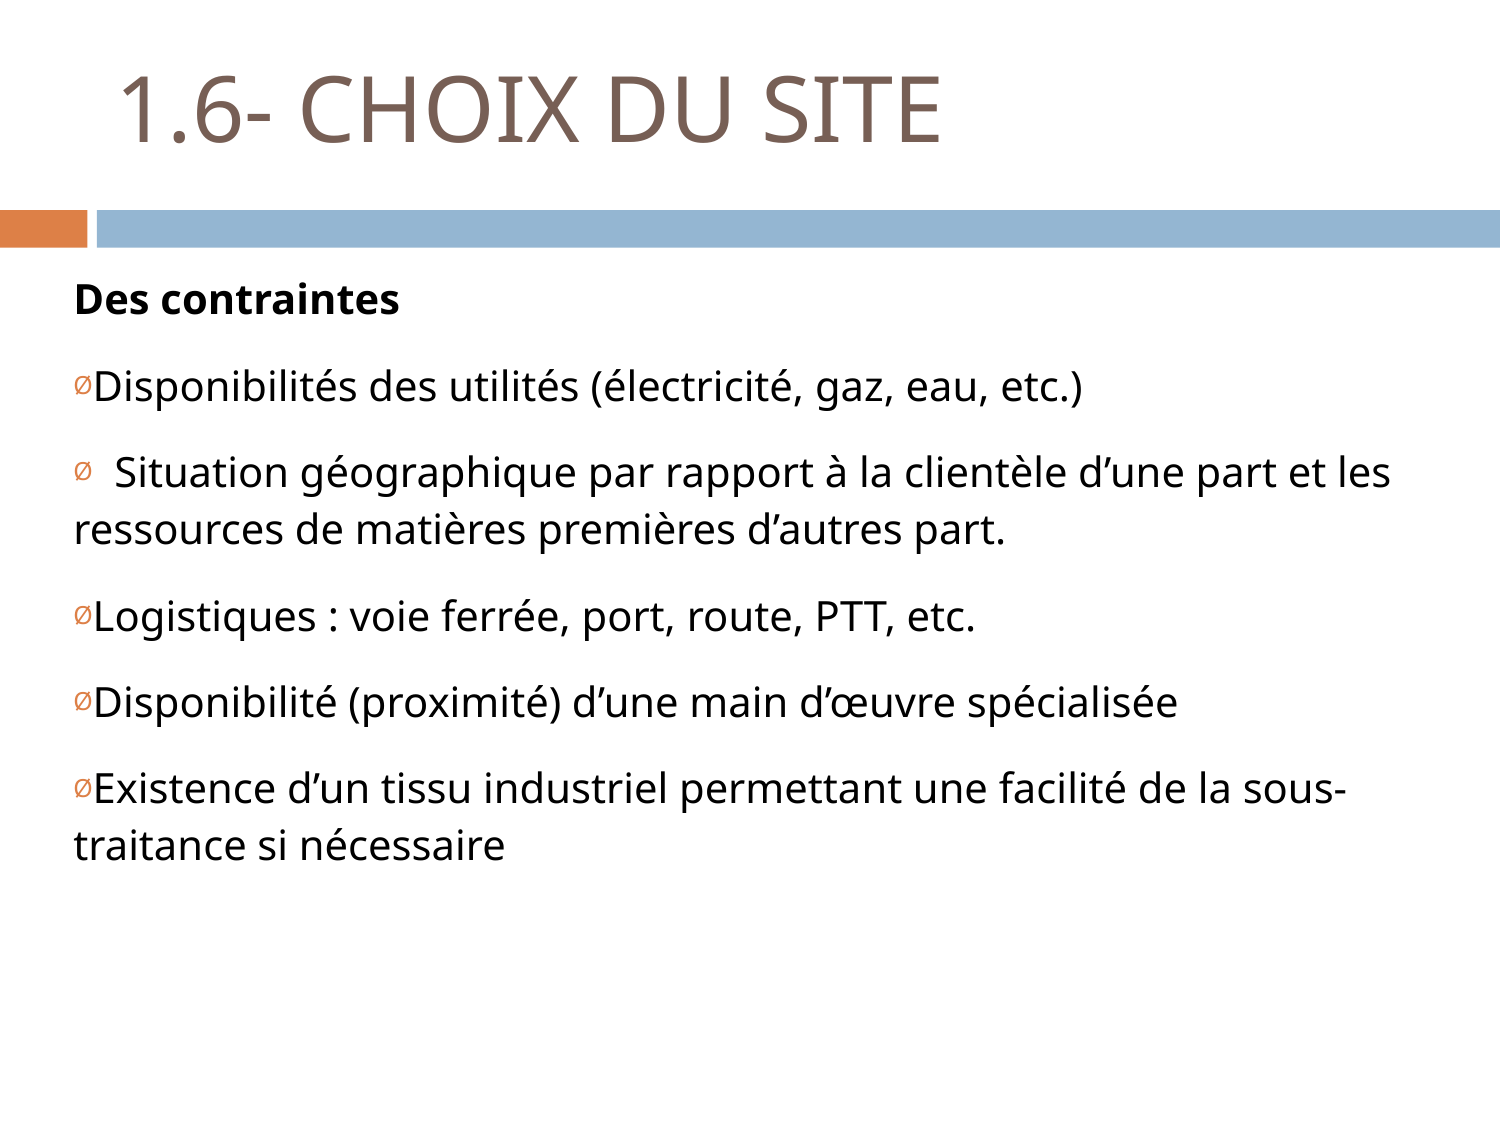

# 1.6- CHOIX DU SITE
Des contraintes
Disponibilités des utilités (électricité, gaz, eau, etc.)
 Situation géographique par rapport à la clientèle d’une part et les ressources de matières premières d’autres part.
Logistiques : voie ferrée, port, route, PTT, etc.
Disponibilité (proximité) d’une main d’œuvre spécialisée
Existence d’un tissu industriel permettant une facilité de la sous-traitance si nécessaire